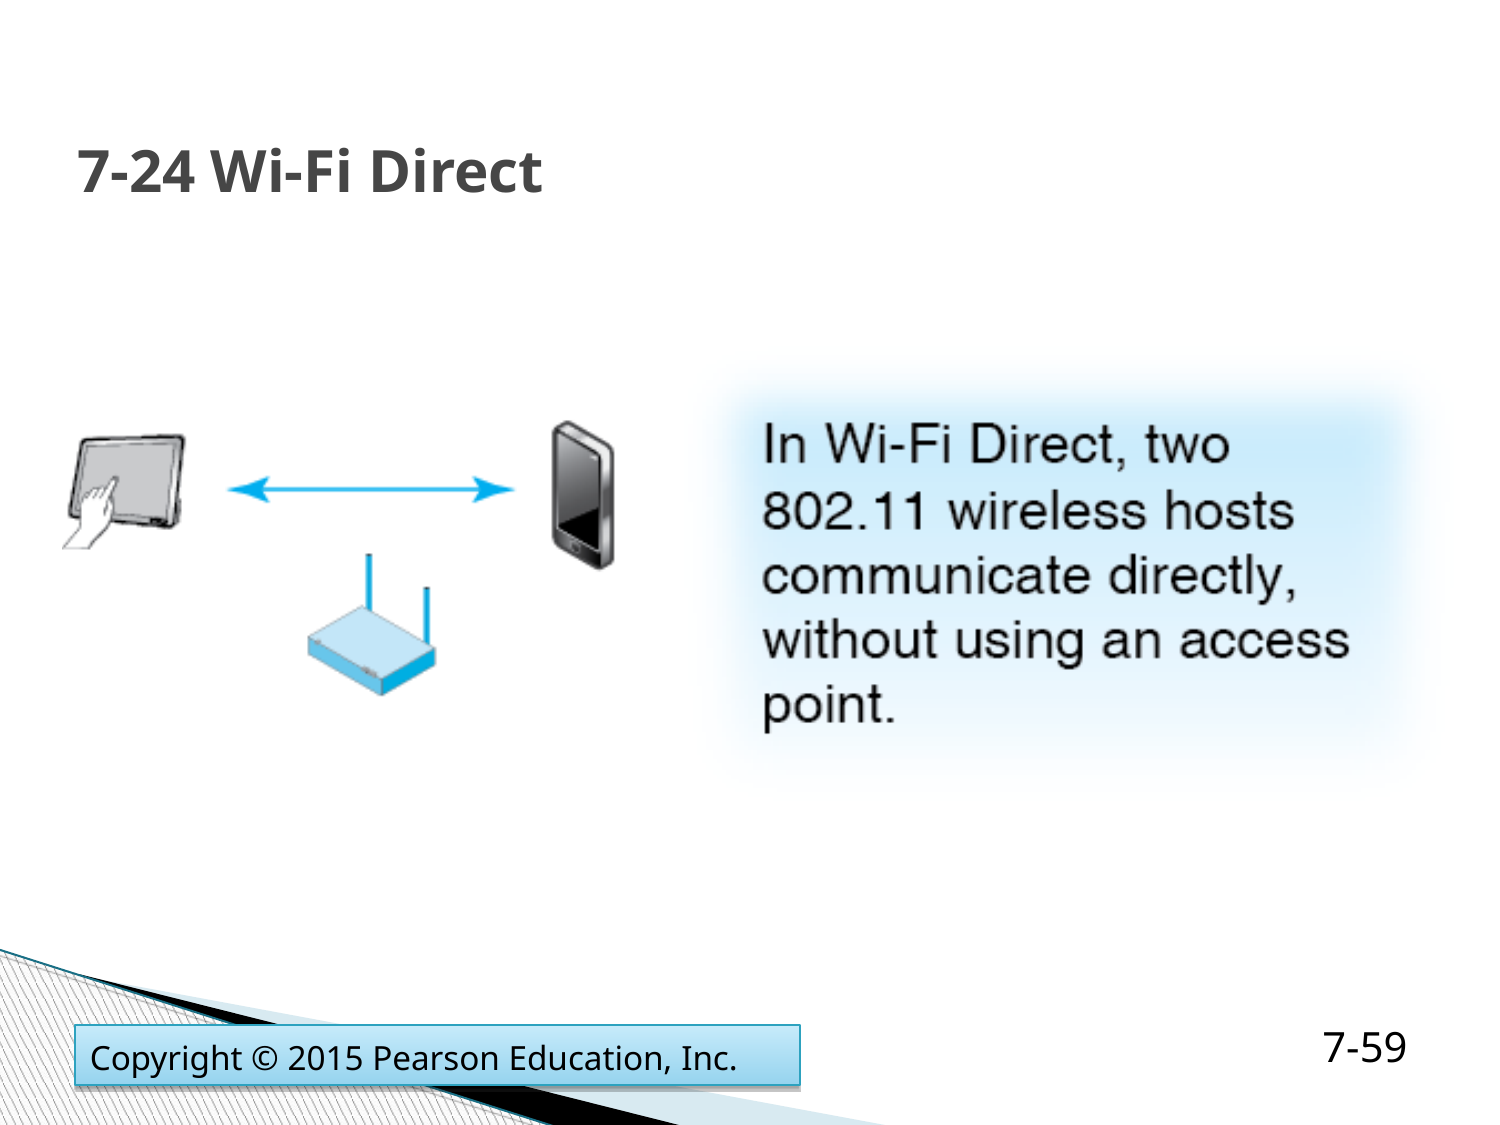

# 7-24 Wi-Fi Direct
Copyright © 2015 Pearson Education, Inc.